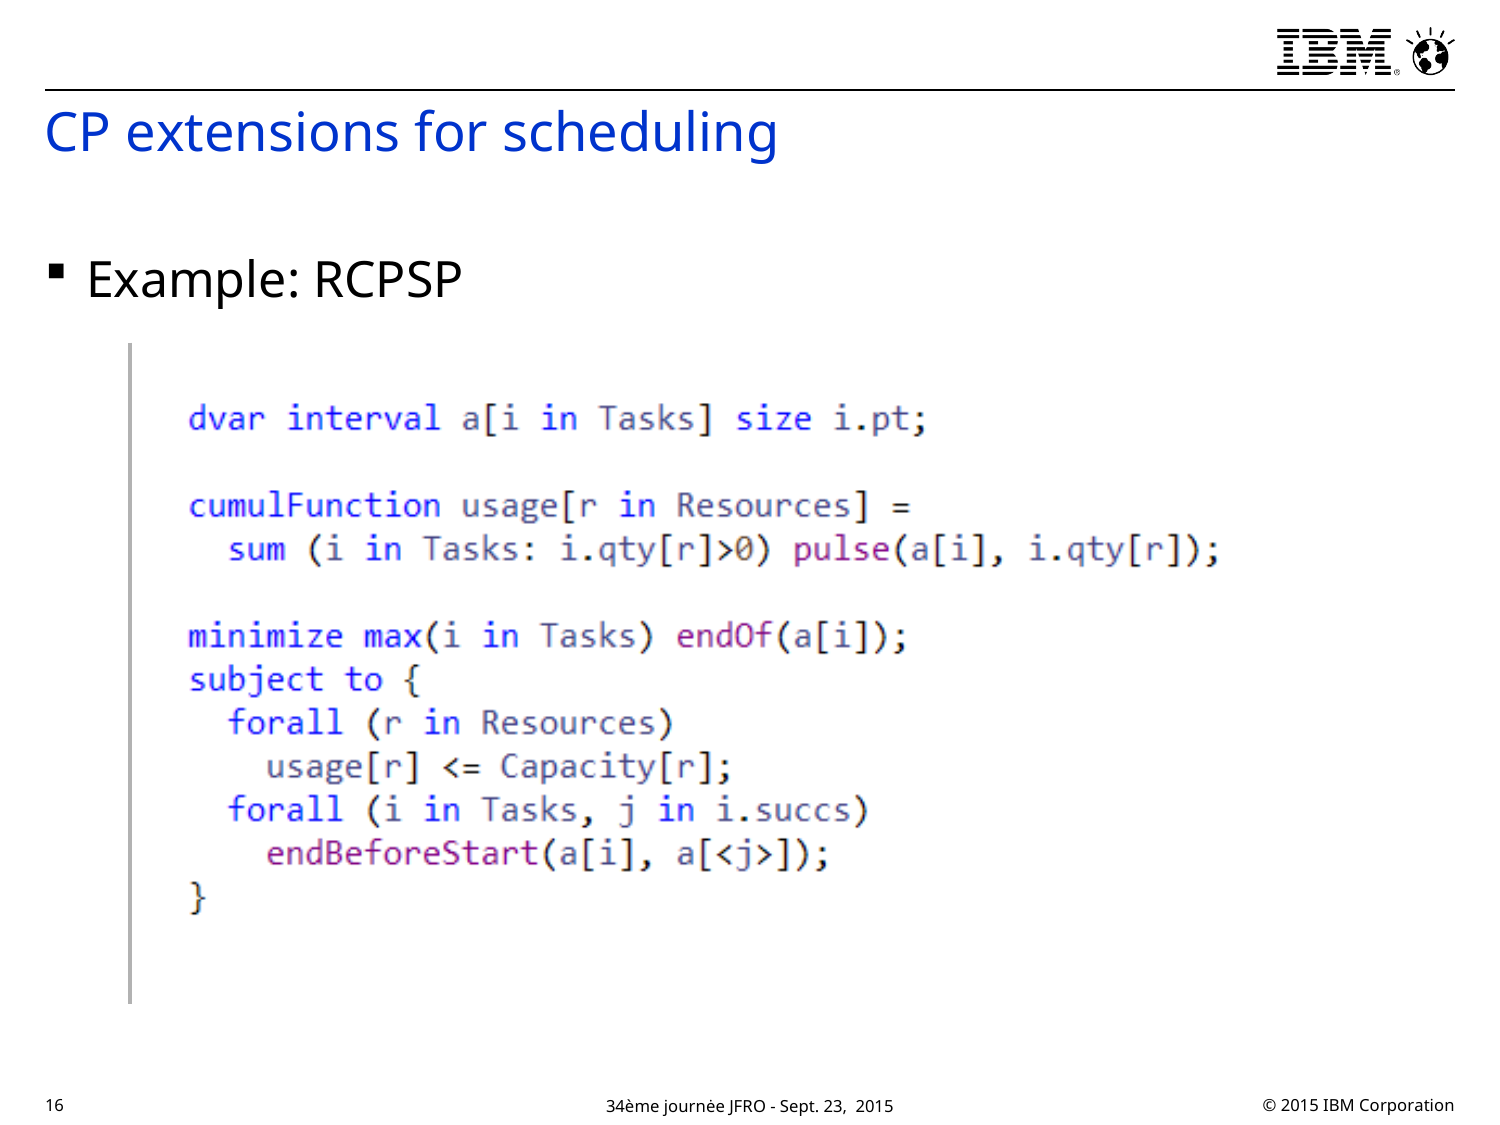

# CP extensions for scheduling
Example: RCPSP
16